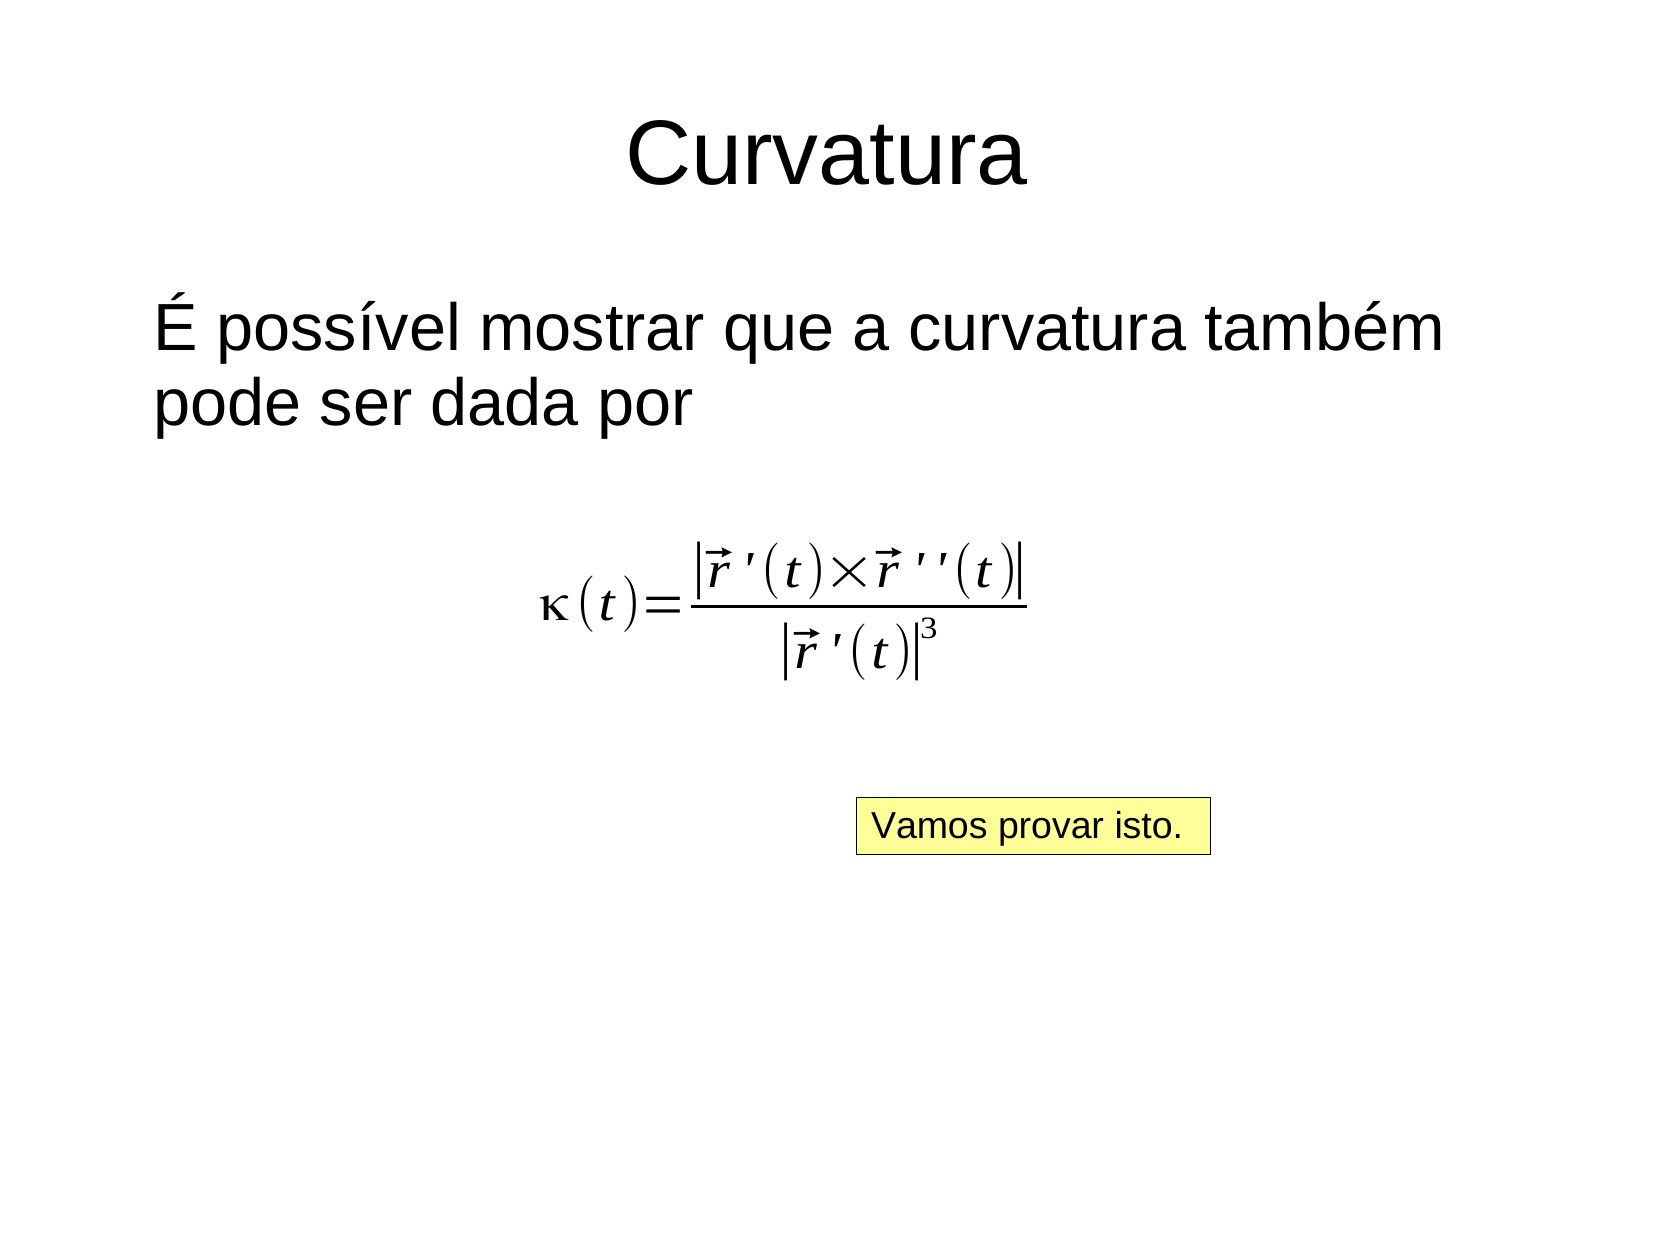

# Curvatura
É possível mostrar que a curvatura também pode ser dada por
Vamos provar isto.